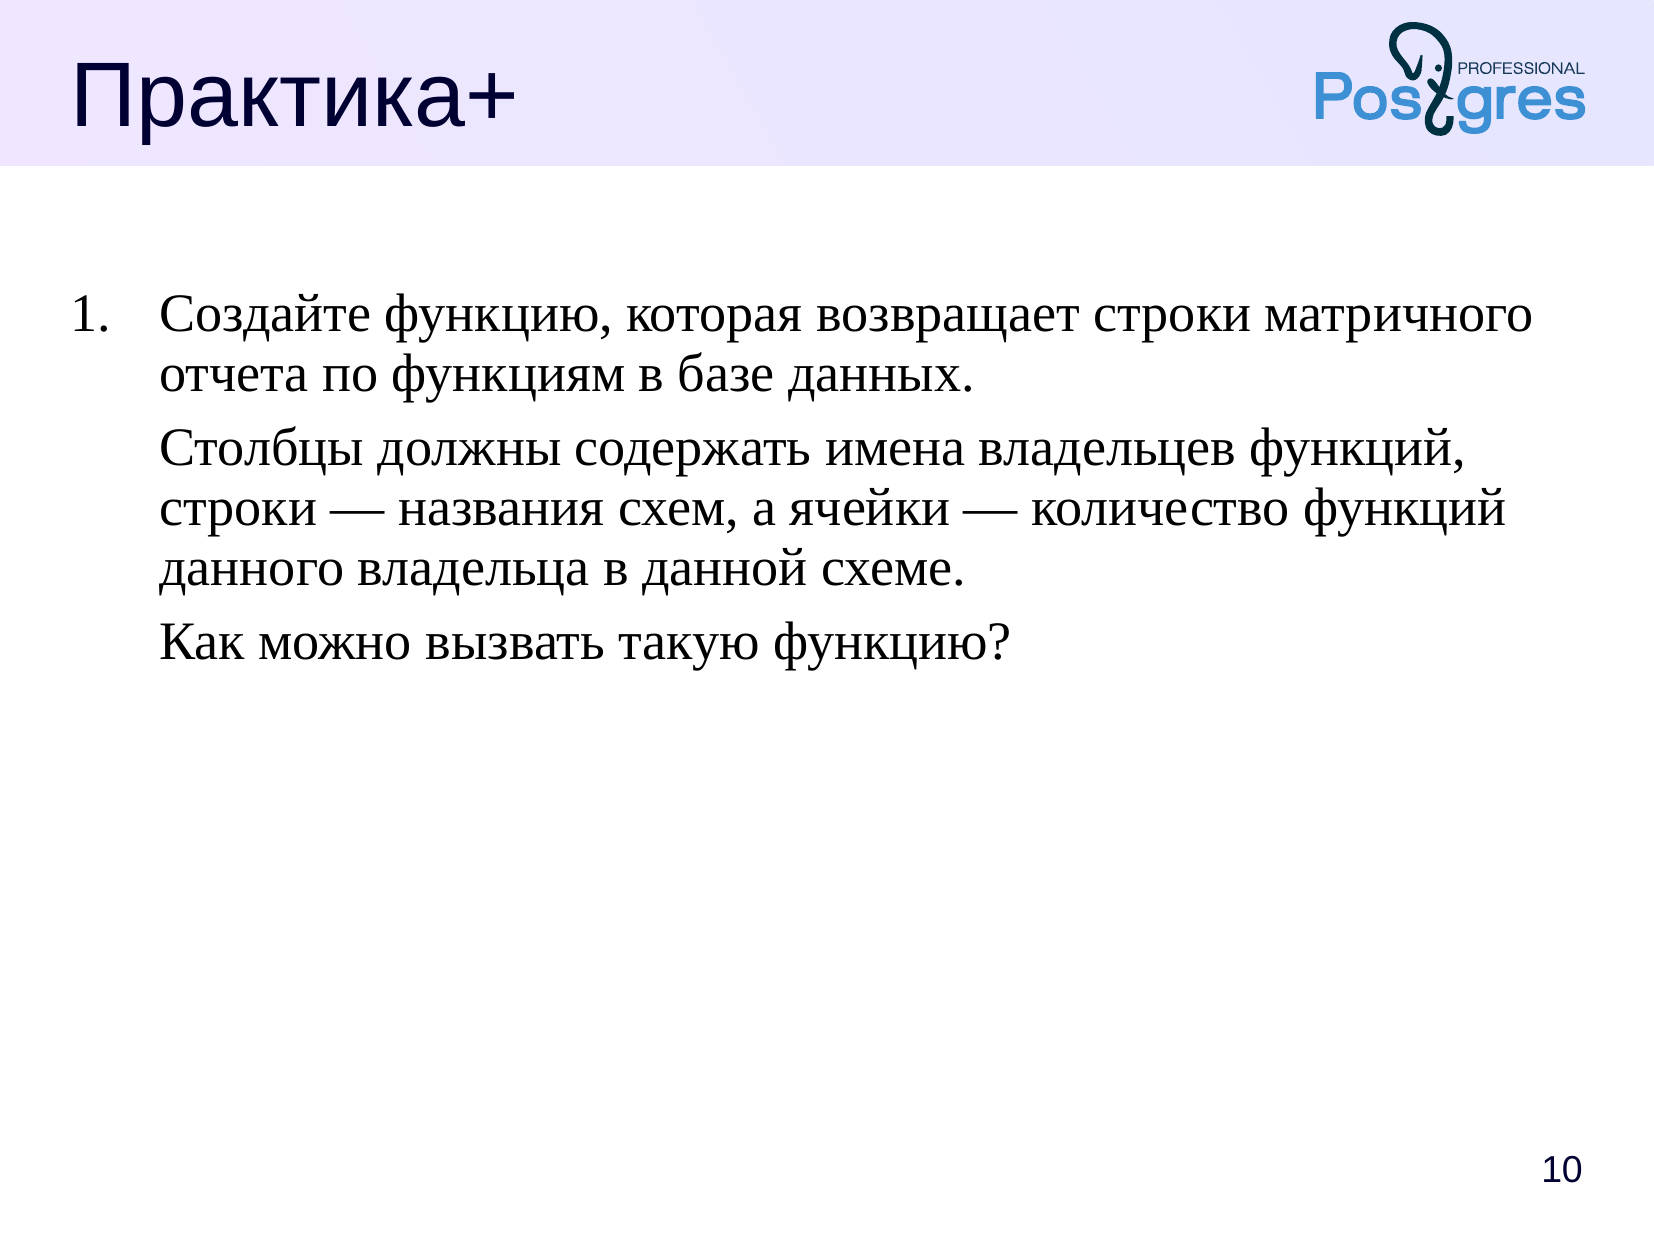

# Практика+
Создайте функцию, которая возвращает строки матричного отчета по функциям в базе данных.
Столбцы должны содержать имена владельцев функций,
строки — названия схем, а ячейки — количество функций данного владельца в данной схеме.
Как можно вызвать такую функцию?